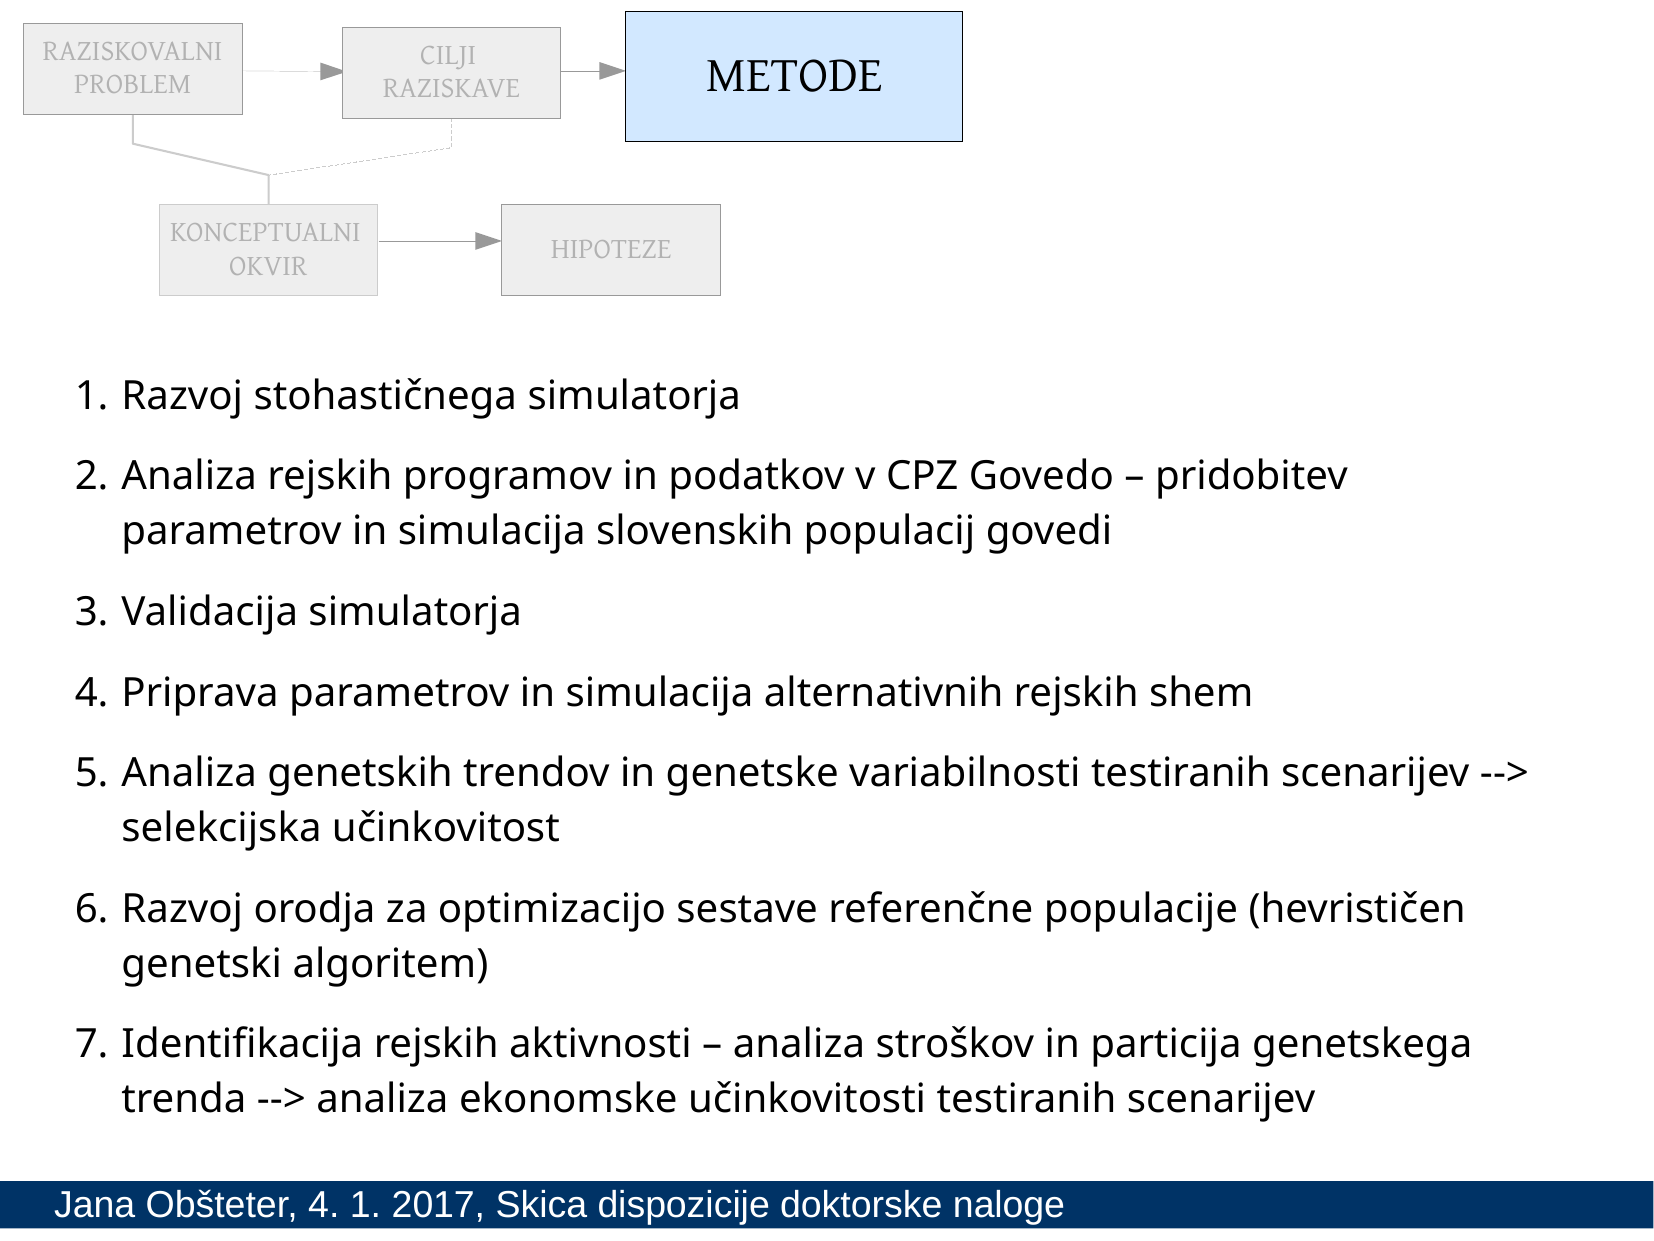

METODE
RAZISKOVALNI
PROBLEM
CILJI
RAZISKAVE
KONCEPTUALNI
OKVIR
HIPOTEZE
# Razvoj stohastičnega simulatorja
Analiza rejskih programov in podatkov v CPZ Govedo – pridobitev parametrov in simulacija slovenskih populacij govedi
Validacija simulatorja
Priprava parametrov in simulacija alternativnih rejskih shem
Analiza genetskih trendov in genetske variabilnosti testiranih scenarijev --> selekcijska učinkovitost
Razvoj orodja za optimizacijo sestave referenčne populacije (hevrističen genetski algoritem)
Identifikacija rejskih aktivnosti – analiza stroškov in particija genetskega trenda --> analiza ekonomske učinkovitosti testiranih scenarijev
 Jana Obšteter, 4. 1. 2017, Skica dispozicije doktorske naloge